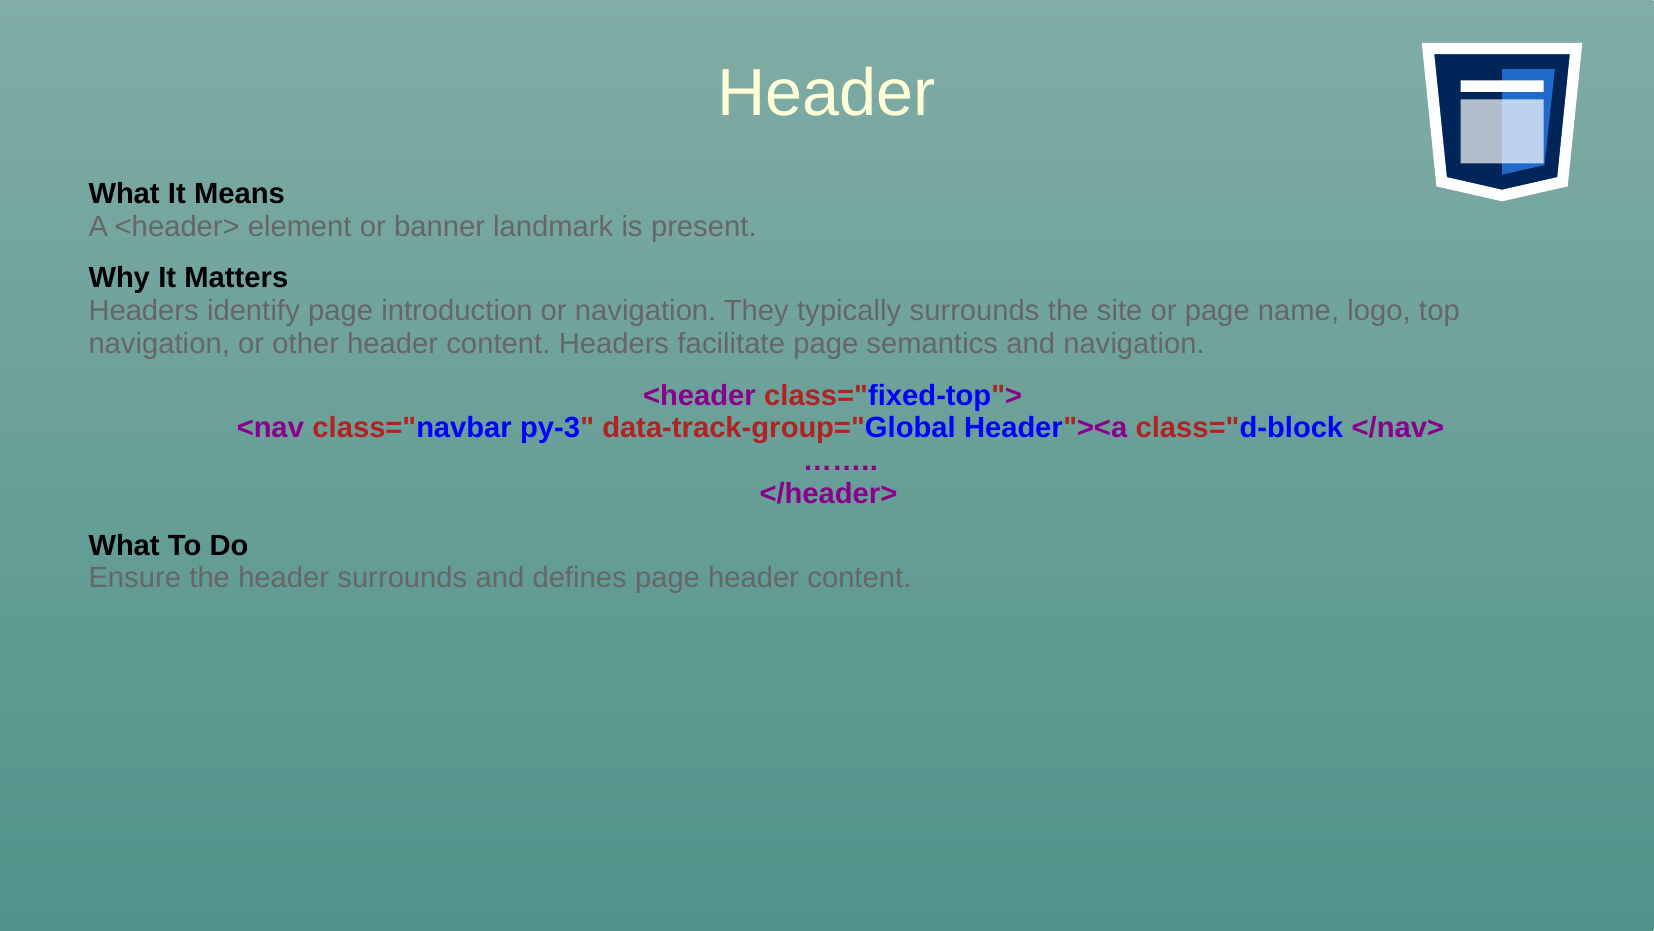

# Header
What It Means
A <header> element or banner landmark is present.
Why It Matters
Headers identify page introduction or navigation. They typically surrounds the site or page name, logo, top navigation, or other header content. Headers facilitate page semantics and navigation.
<header class="fixed-top">
<nav class="navbar py-3" data-track-group="Global Header"><a class="d-block </nav>
……..
</header>
What To Do
Ensure the header surrounds and defines page header content.